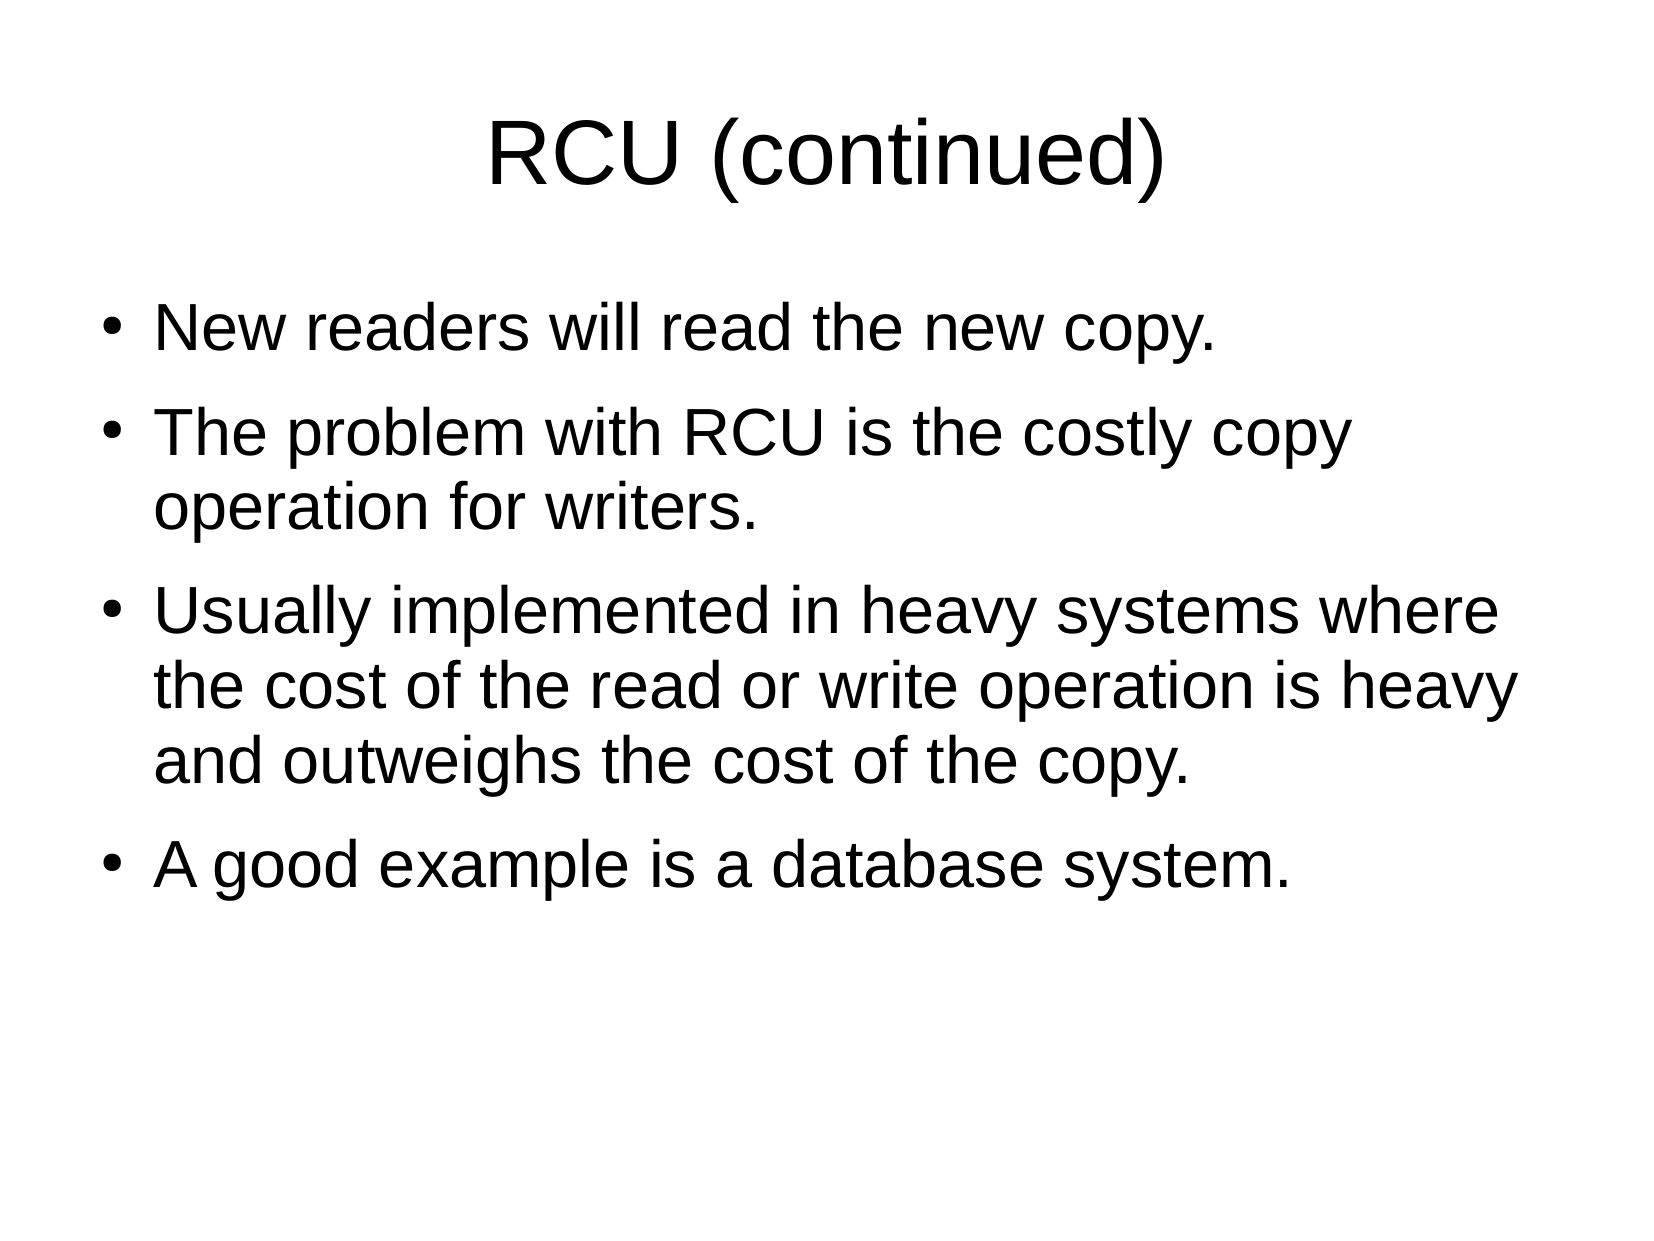

# RCU (continued)
New readers will read the new copy.
The problem with RCU is the costly copy operation for writers.
Usually implemented in heavy systems where the cost of the read or write operation is heavy and outweighs the cost of the copy.
A good example is a database system.